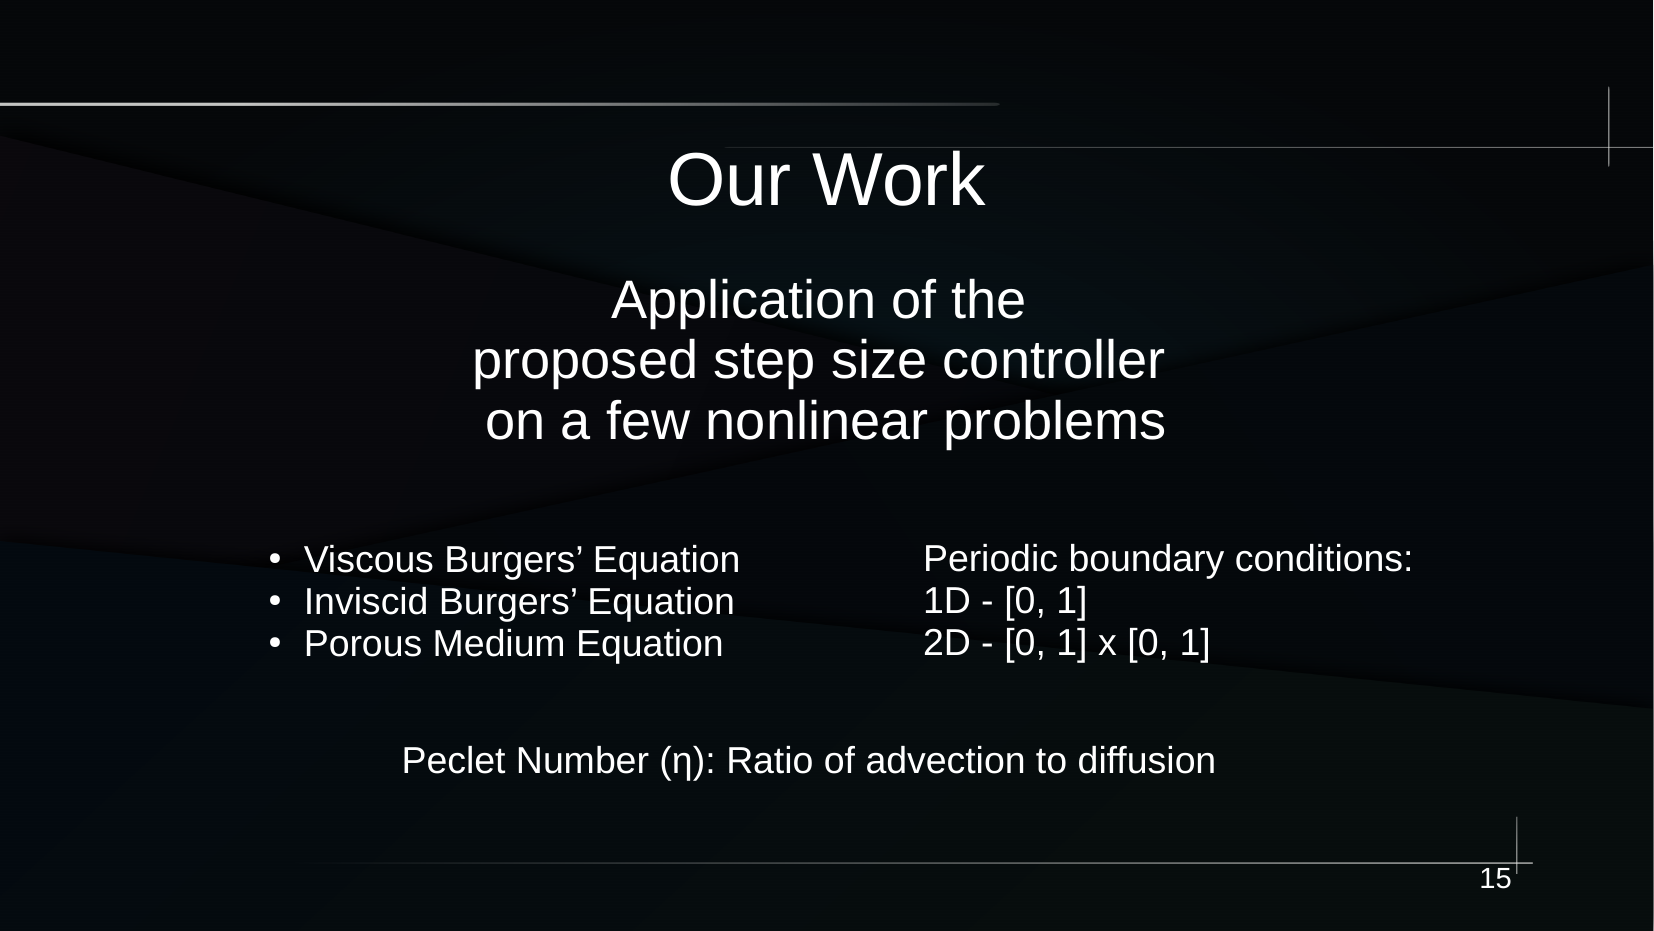

Our Work
# Application of the proposed step size controller on a few nonlinear problems
Periodic boundary conditions:
1D - [0, 1]
2D - [0, 1] x [0, 1]
Viscous Burgers’ Equation
Inviscid Burgers’ Equation
Porous Medium Equation
Peclet Number (η): Ratio of advection to diffusion
15